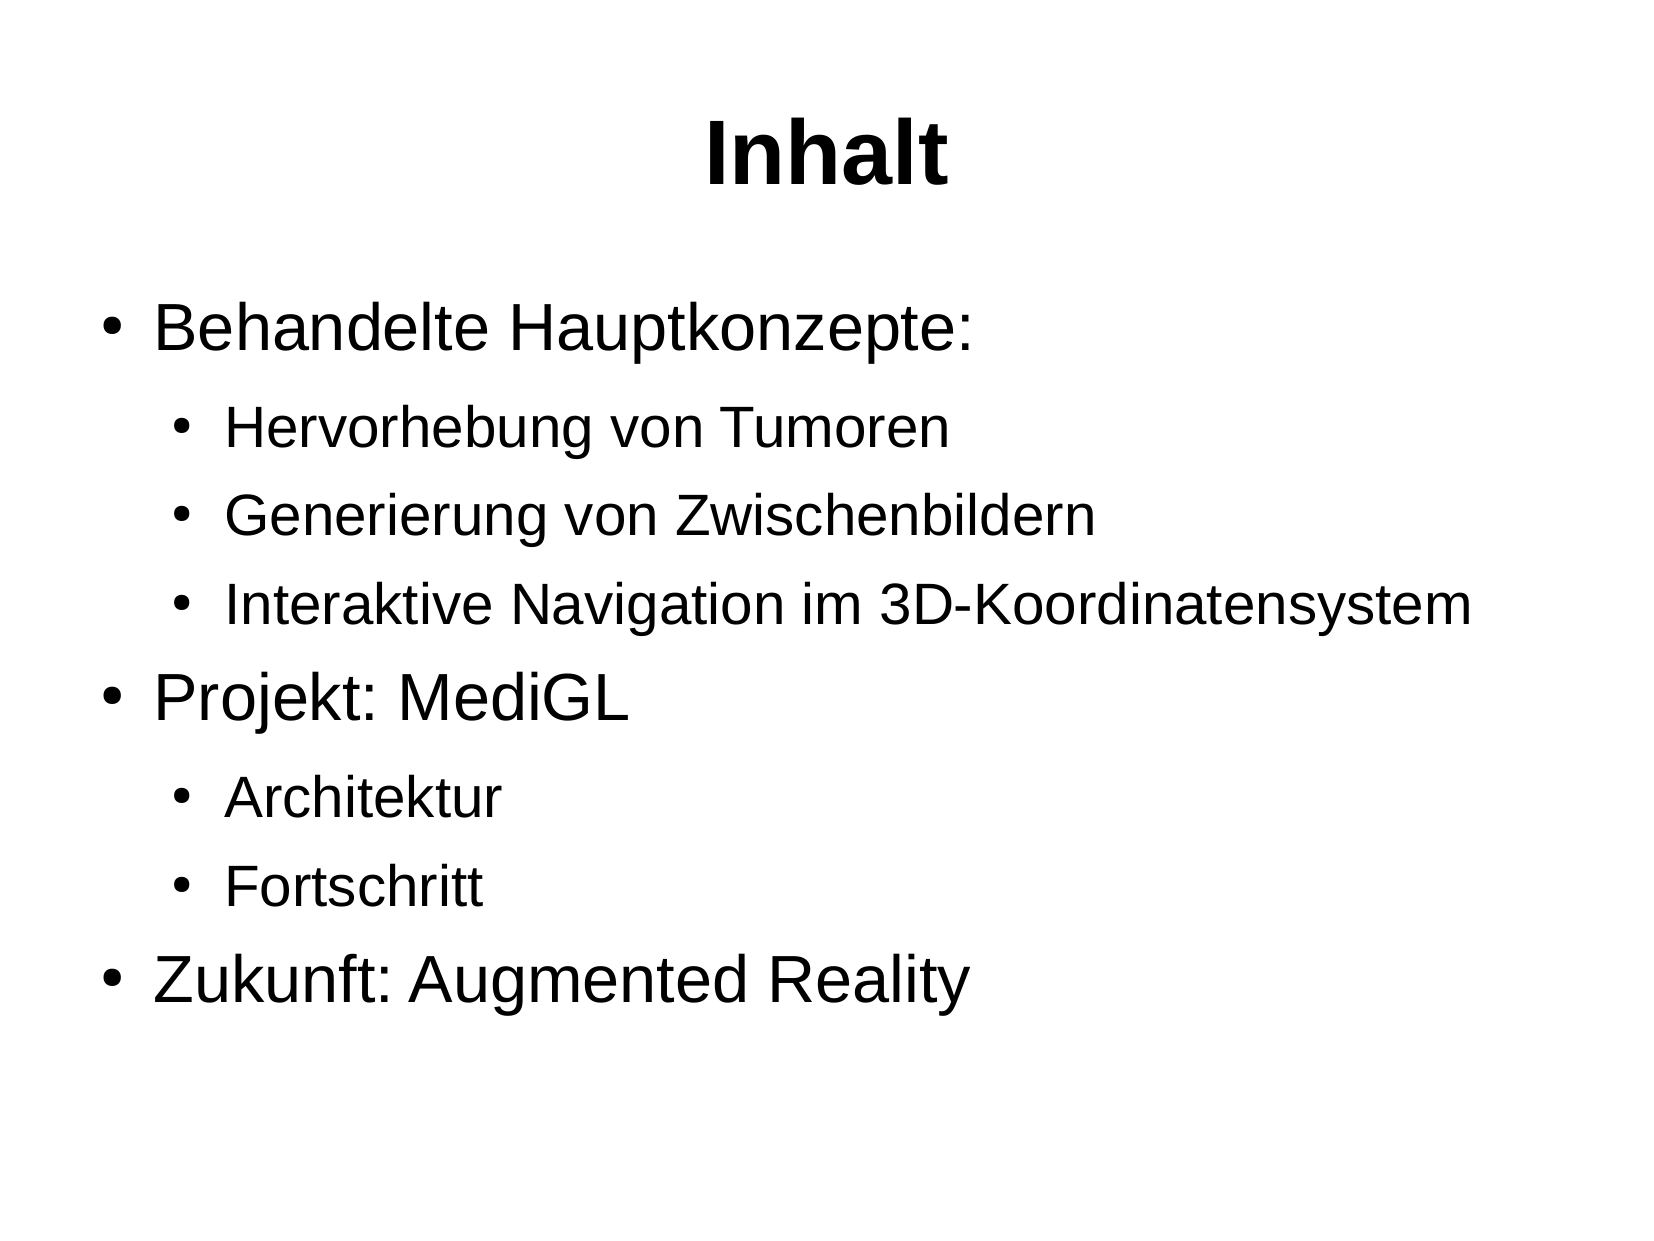

# Inhalt
Behandelte Hauptkonzepte:
Hervorhebung von Tumoren
Generierung von Zwischenbildern
Interaktive Navigation im 3D-Koordinatensystem
Projekt: MediGL
Architektur
Fortschritt
Zukunft: Augmented Reality